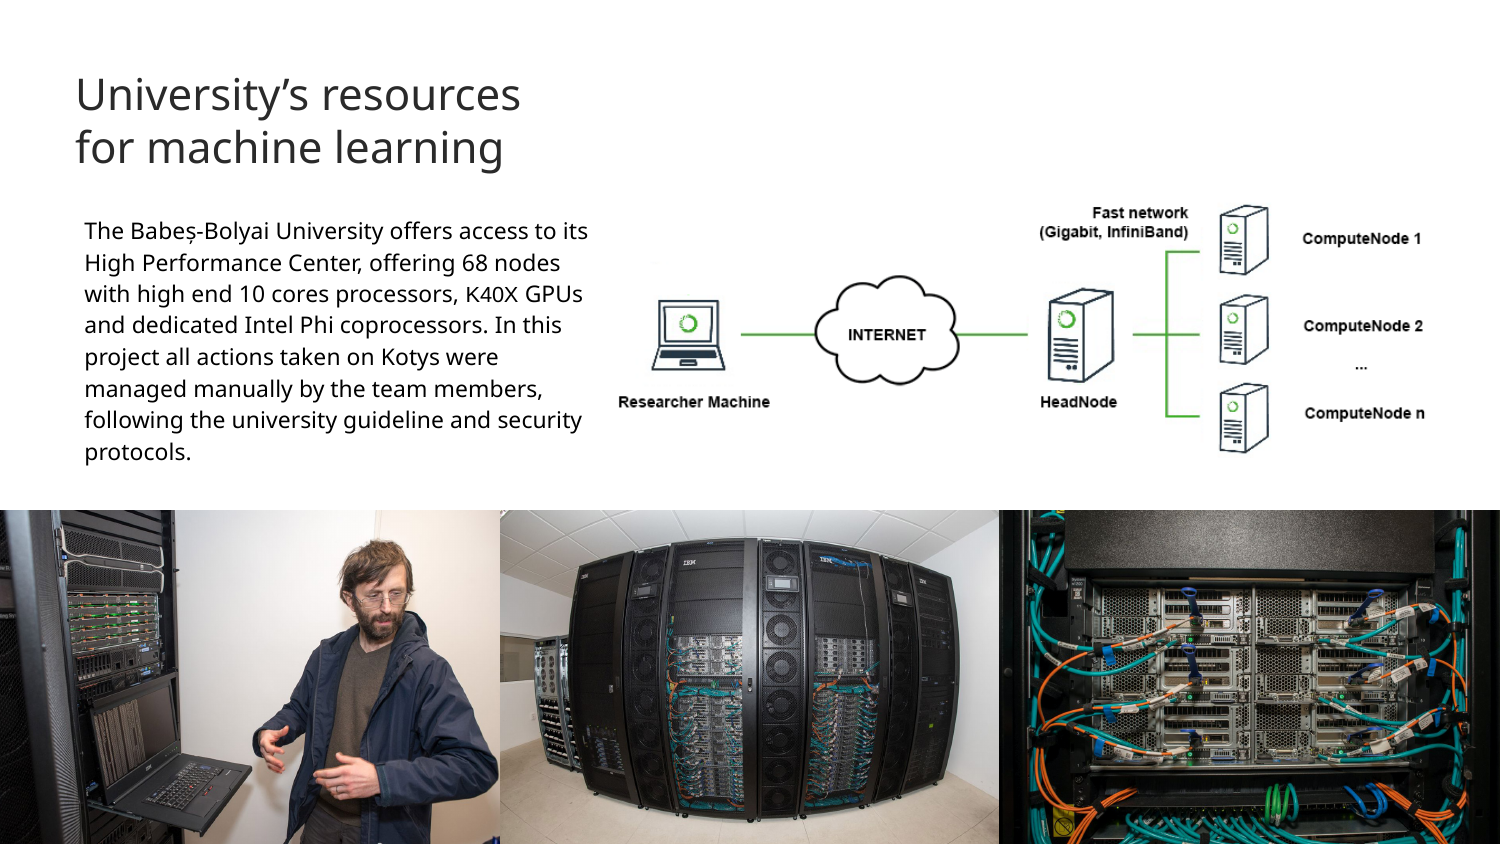

University’s resources
for machine learning
The Babeș-Bolyai University offers access to its High Performance Center, offering 68 nodes with high end 10 cores processors, K40X GPUs and dedicated Intel Phi coprocessors. In this project all actions taken on Kotys were managed manually by the team members, following the university guideline and security protocols.